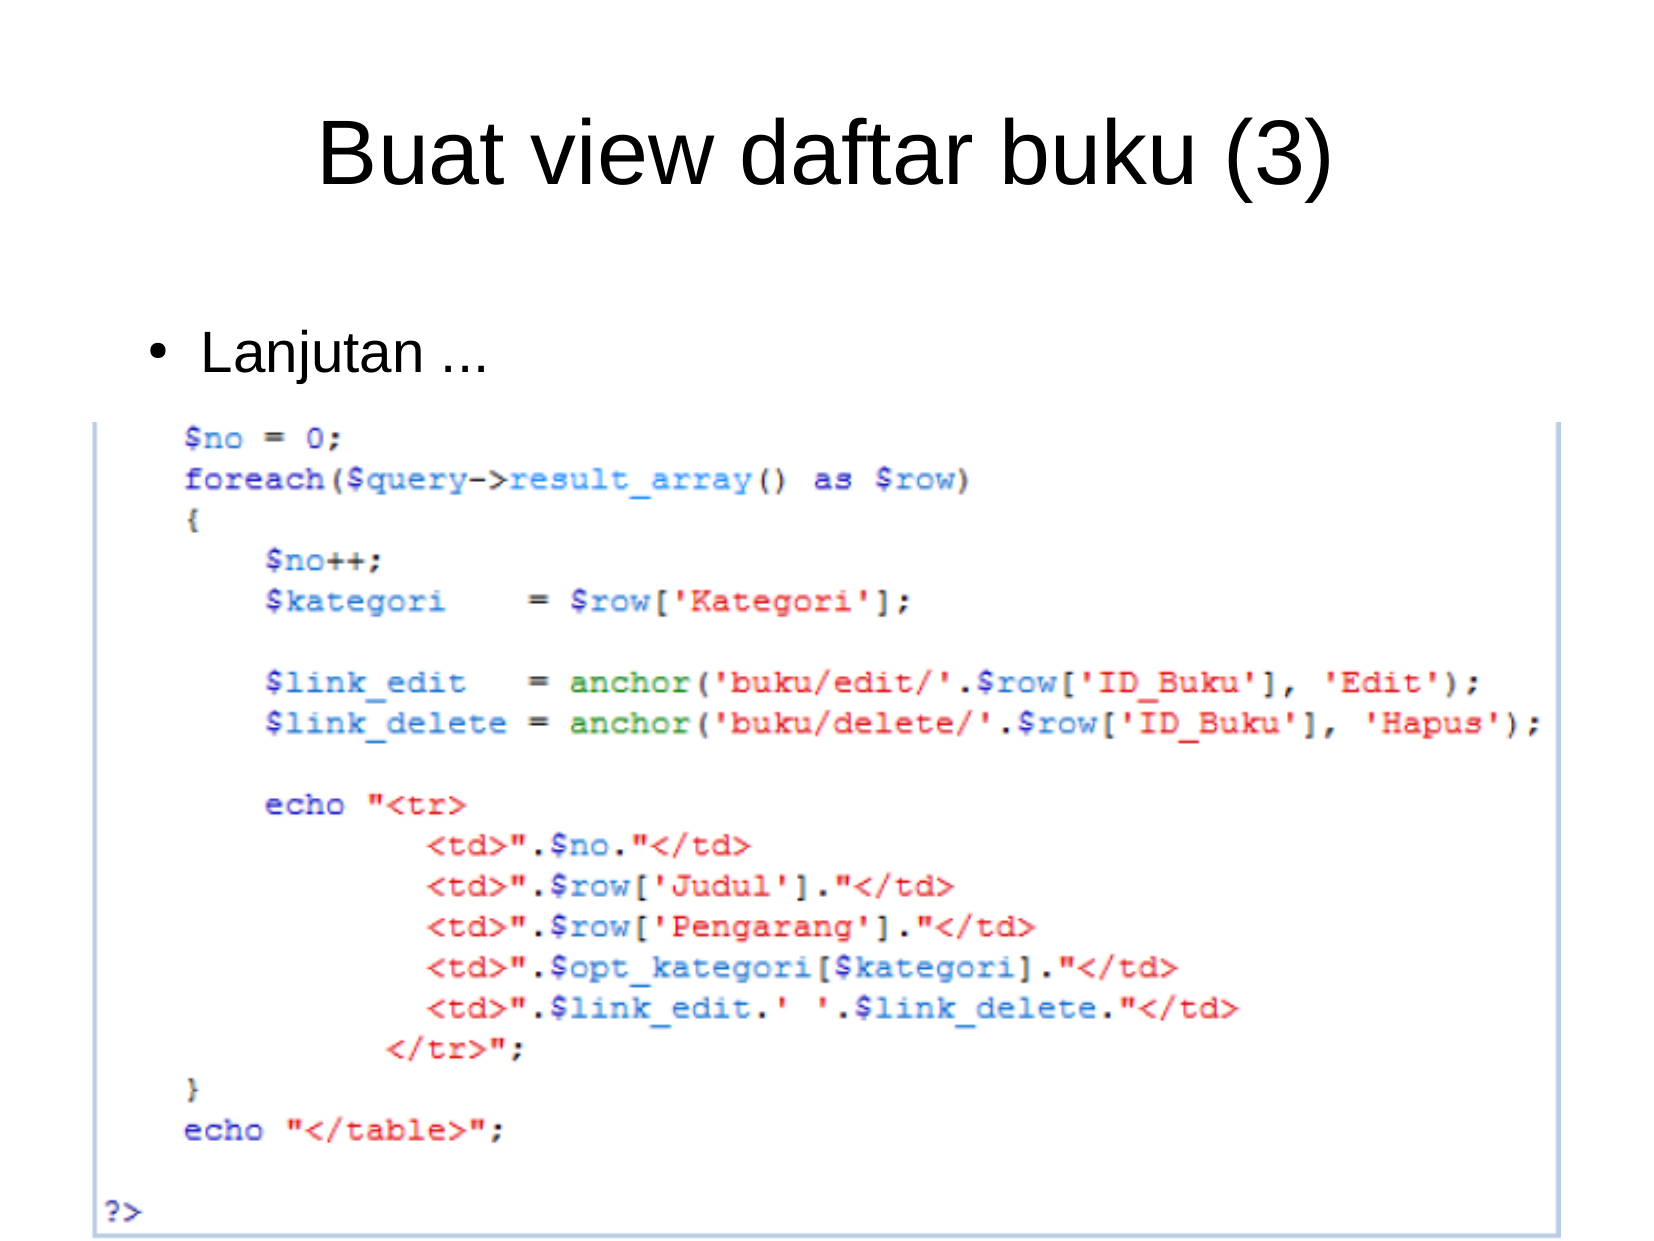

# Buat view daftar buku (3)
Lanjutan ...